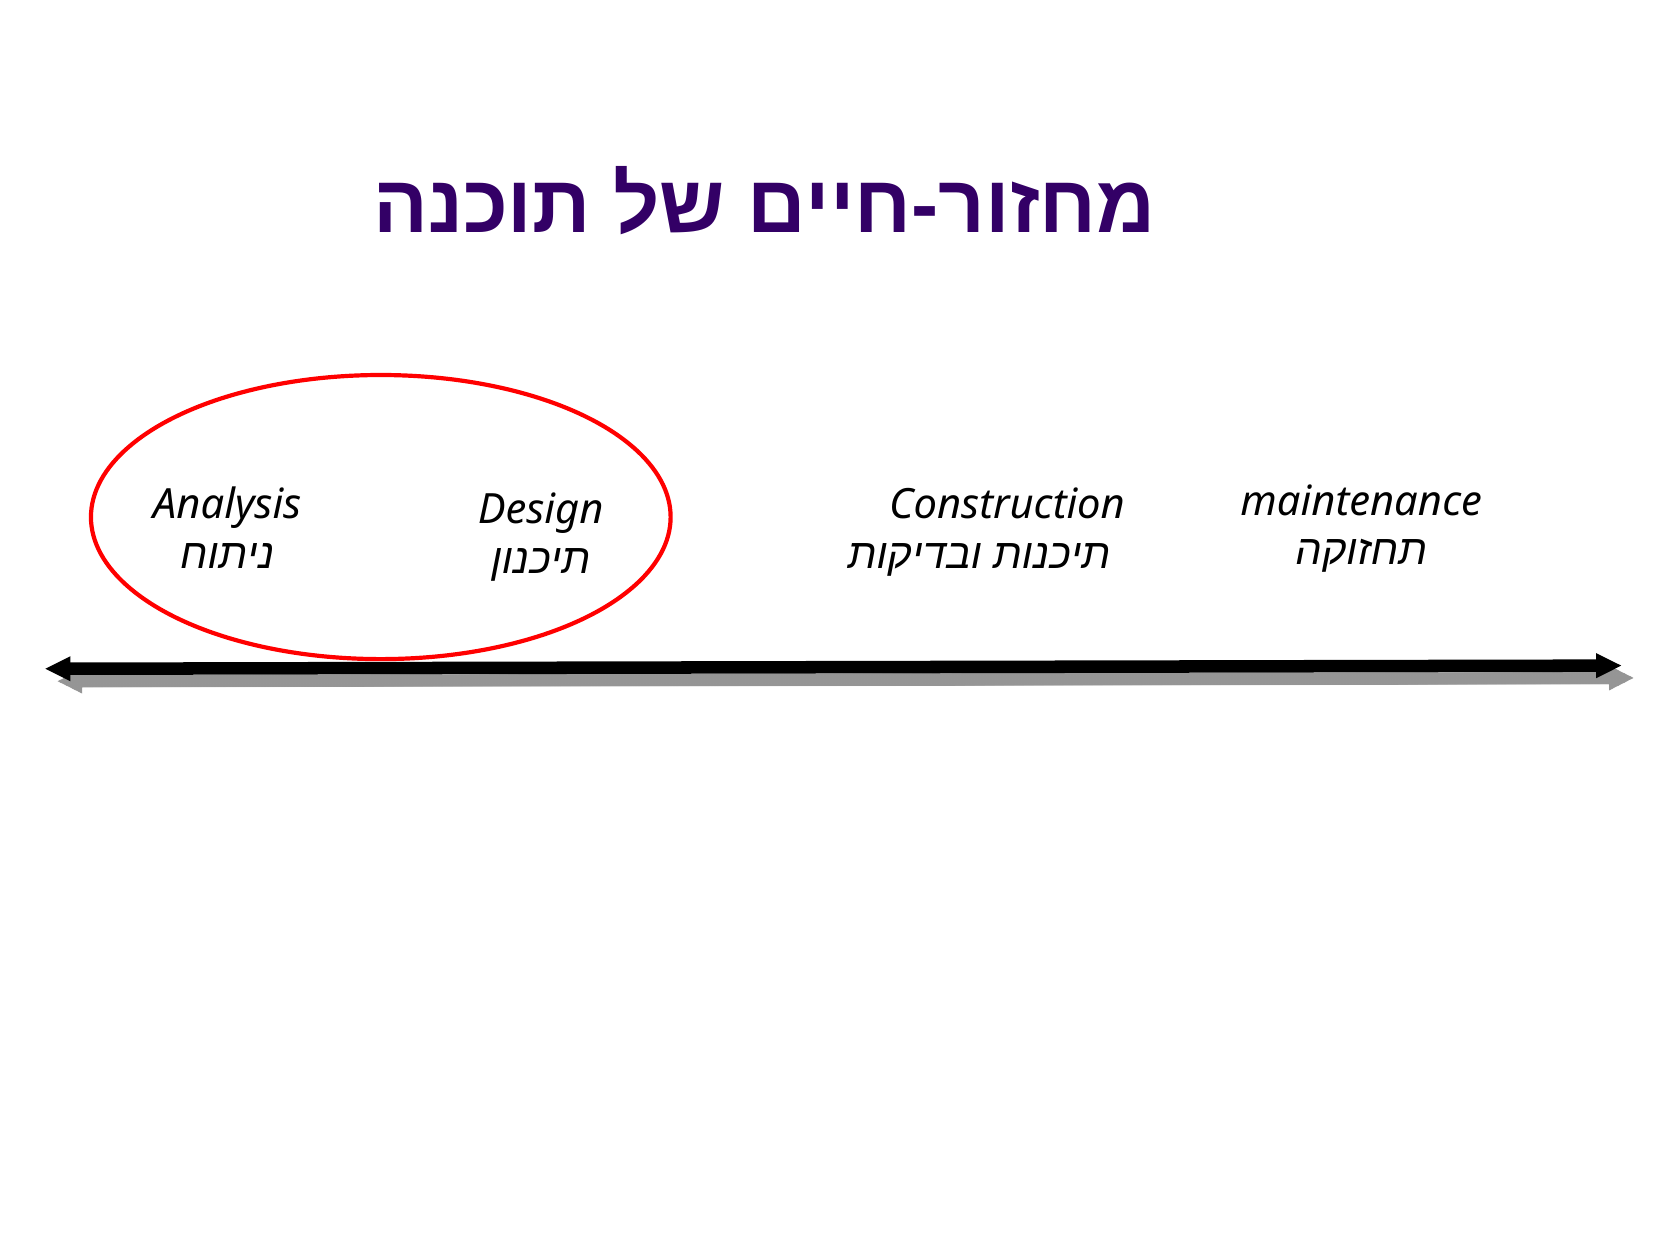

# מחזור-חיים של תוכנה
maintenance
תחזוקה
Analysis
ניתוח
Construction
תיכנות ובדיקות
Design
תיכנון